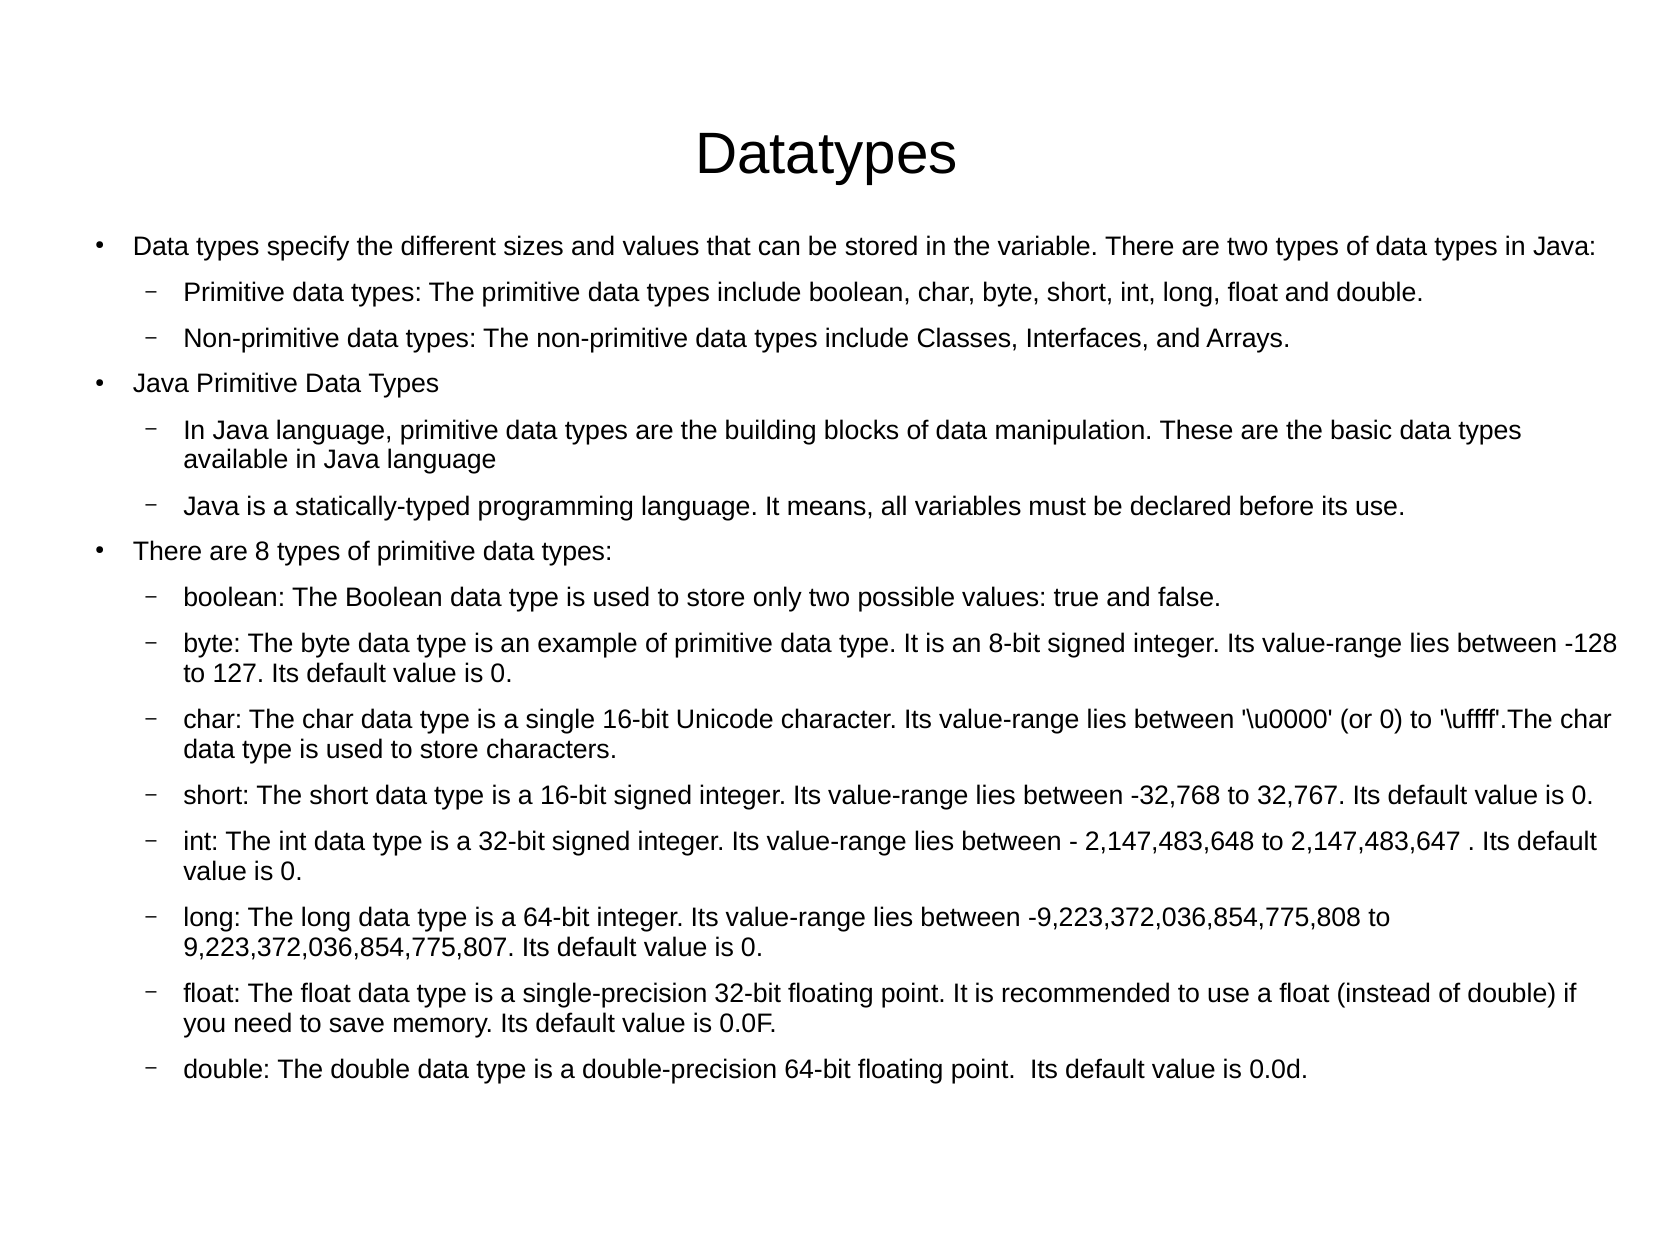

# Datatypes
Data types specify the different sizes and values that can be stored in the variable. There are two types of data types in Java:
Primitive data types: The primitive data types include boolean, char, byte, short, int, long, float and double.
Non-primitive data types: The non-primitive data types include Classes, Interfaces, and Arrays.
Java Primitive Data Types
In Java language, primitive data types are the building blocks of data manipulation. These are the basic data types available in Java language
Java is a statically-typed programming language. It means, all variables must be declared before its use.
There are 8 types of primitive data types:
boolean: The Boolean data type is used to store only two possible values: true and false.
byte: The byte data type is an example of primitive data type. It is an 8-bit signed integer. Its value-range lies between -128 to 127. Its default value is 0.
char: The char data type is a single 16-bit Unicode character. Its value-range lies between '\u0000' (or 0) to '\uffff'.The char data type is used to store characters.
short: The short data type is a 16-bit signed integer. Its value-range lies between -32,768 to 32,767. Its default value is 0.
int: The int data type is a 32-bit signed integer. Its value-range lies between - 2,147,483,648 to 2,147,483,647 . Its default value is 0.
long: The long data type is a 64-bit integer. Its value-range lies between -9,223,372,036,854,775,808 to 9,223,372,036,854,775,807. Its default value is 0.
float: The float data type is a single-precision 32-bit floating point. It is recommended to use a float (instead of double) if you need to save memory. Its default value is 0.0F.
double: The double data type is a double-precision 64-bit floating point. Its default value is 0.0d.